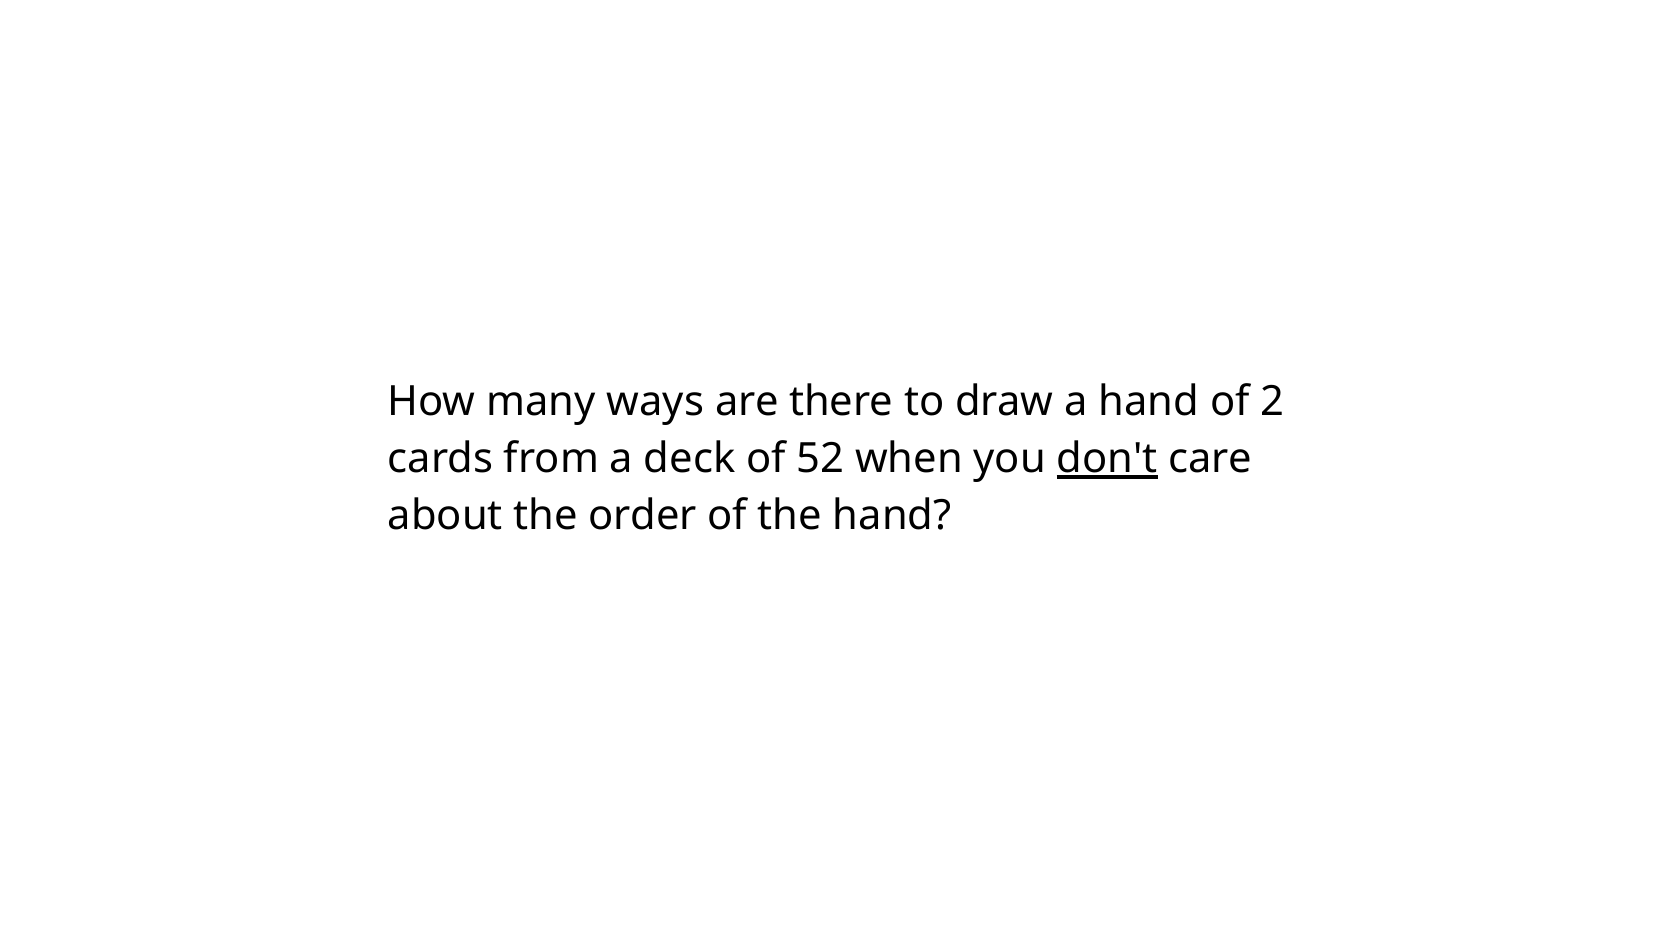

How many ways are there to draw a hand of 2 cards from a deck of 52 when you don't care about the order of the hand?